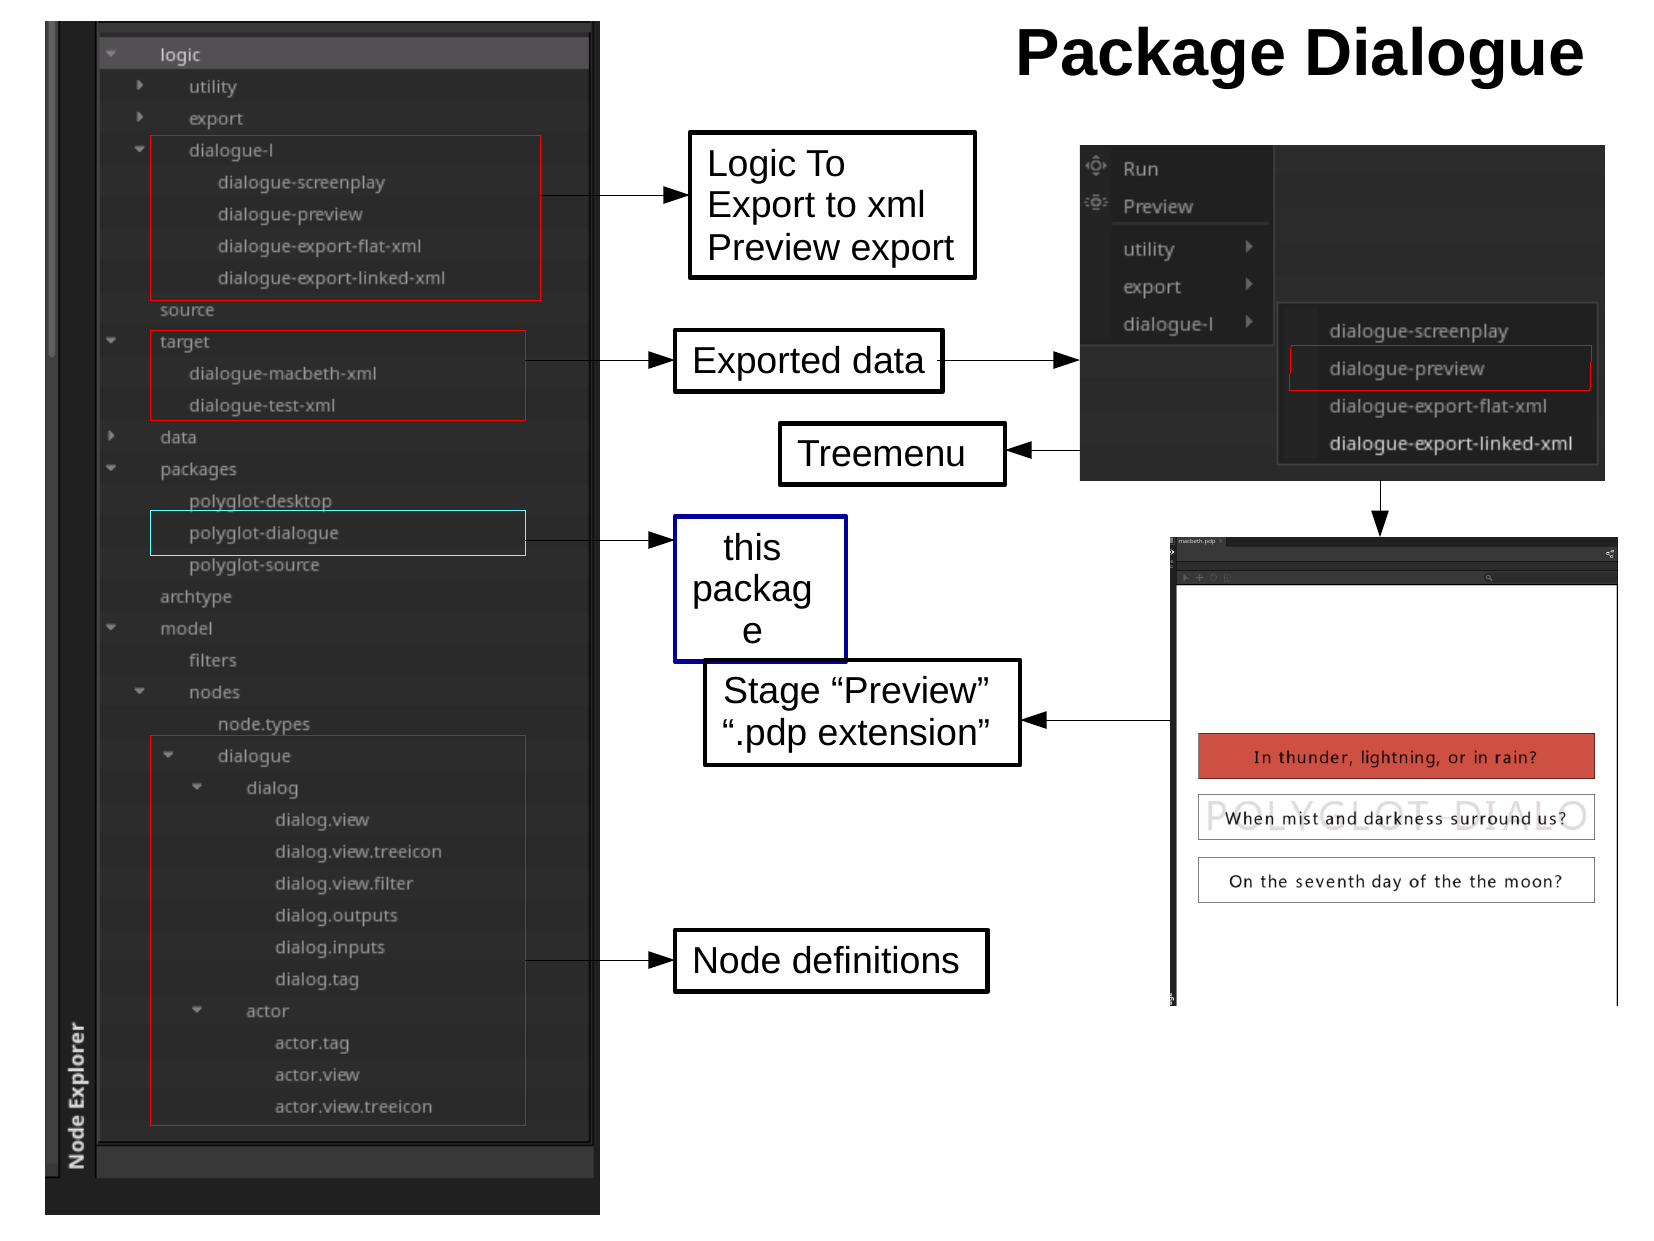

# Package Dialogue
Logic To
Export to xml
Preview export
Exported data
Treemenu
this
package
Stage “Preview”
“.pdp extension”
Node definitions
Node definitions
Node definitions
Node definitions